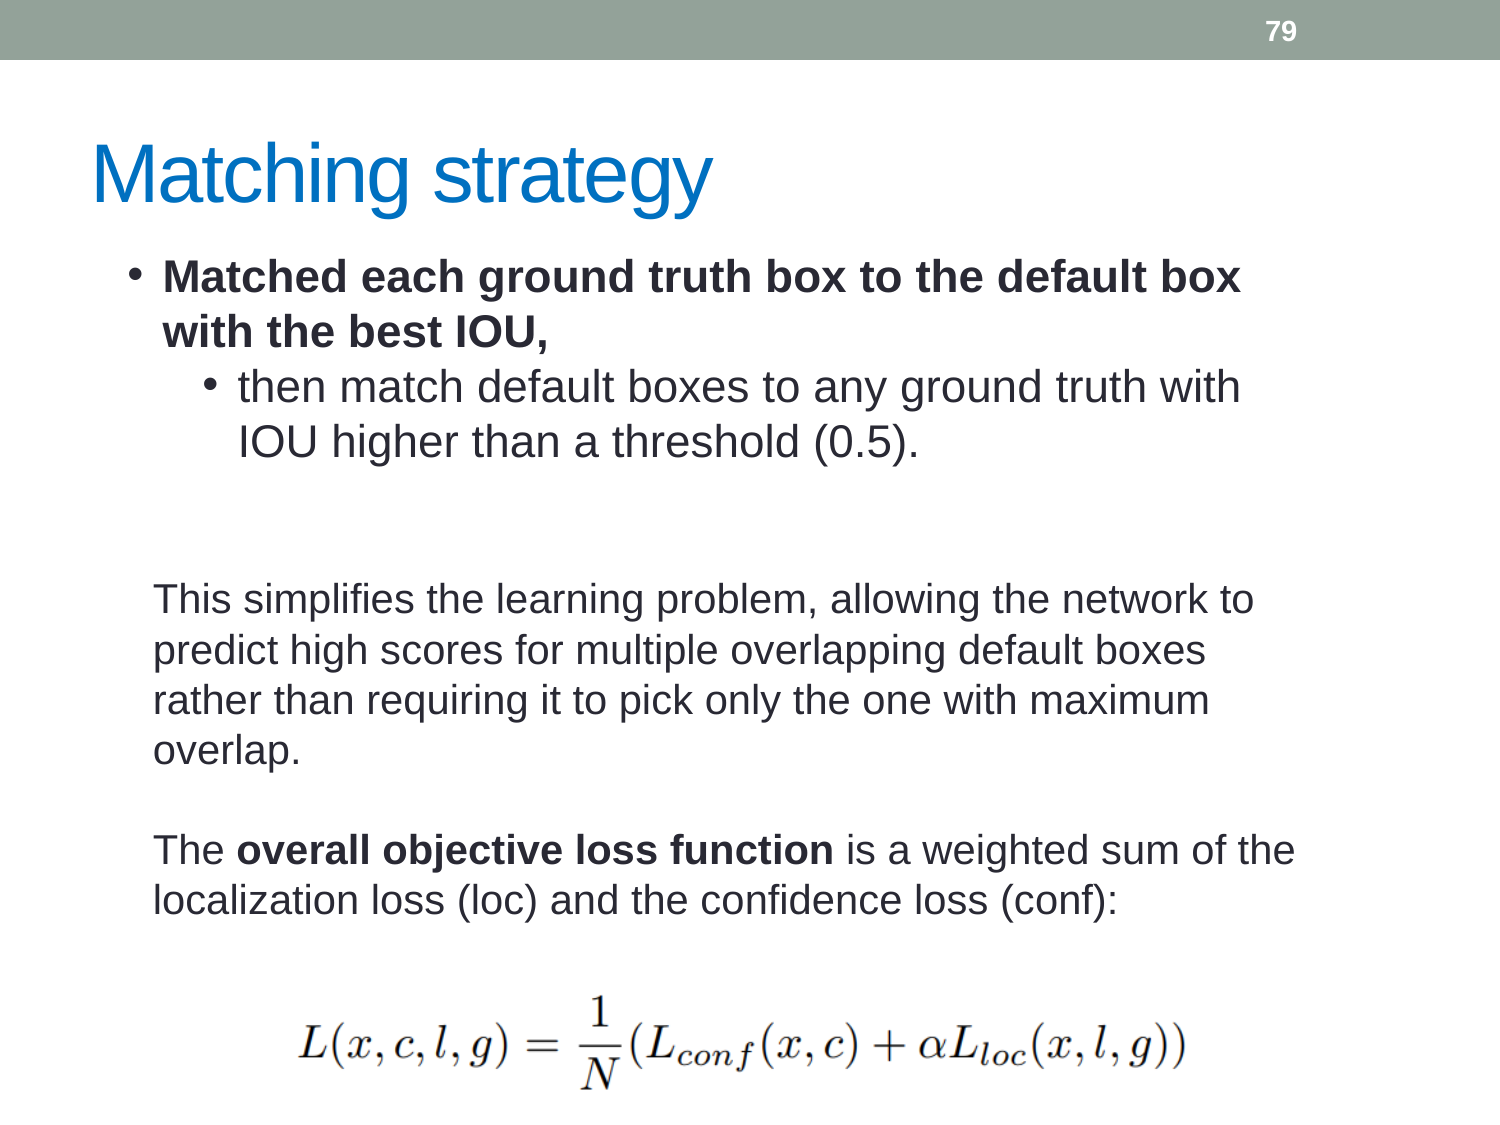

# Matching strategy
Matched each ground truth box to the default box with the best IOU,
then match default boxes to any ground truth with IOU higher than a threshold (0.5).
This simplifies the learning problem, allowing the network to predict high scores for multiple overlapping default boxes rather than requiring it to pick only the one with maximum overlap.
The overall objective loss function is a weighted sum of the localization loss (loc) and the confidence loss (conf):